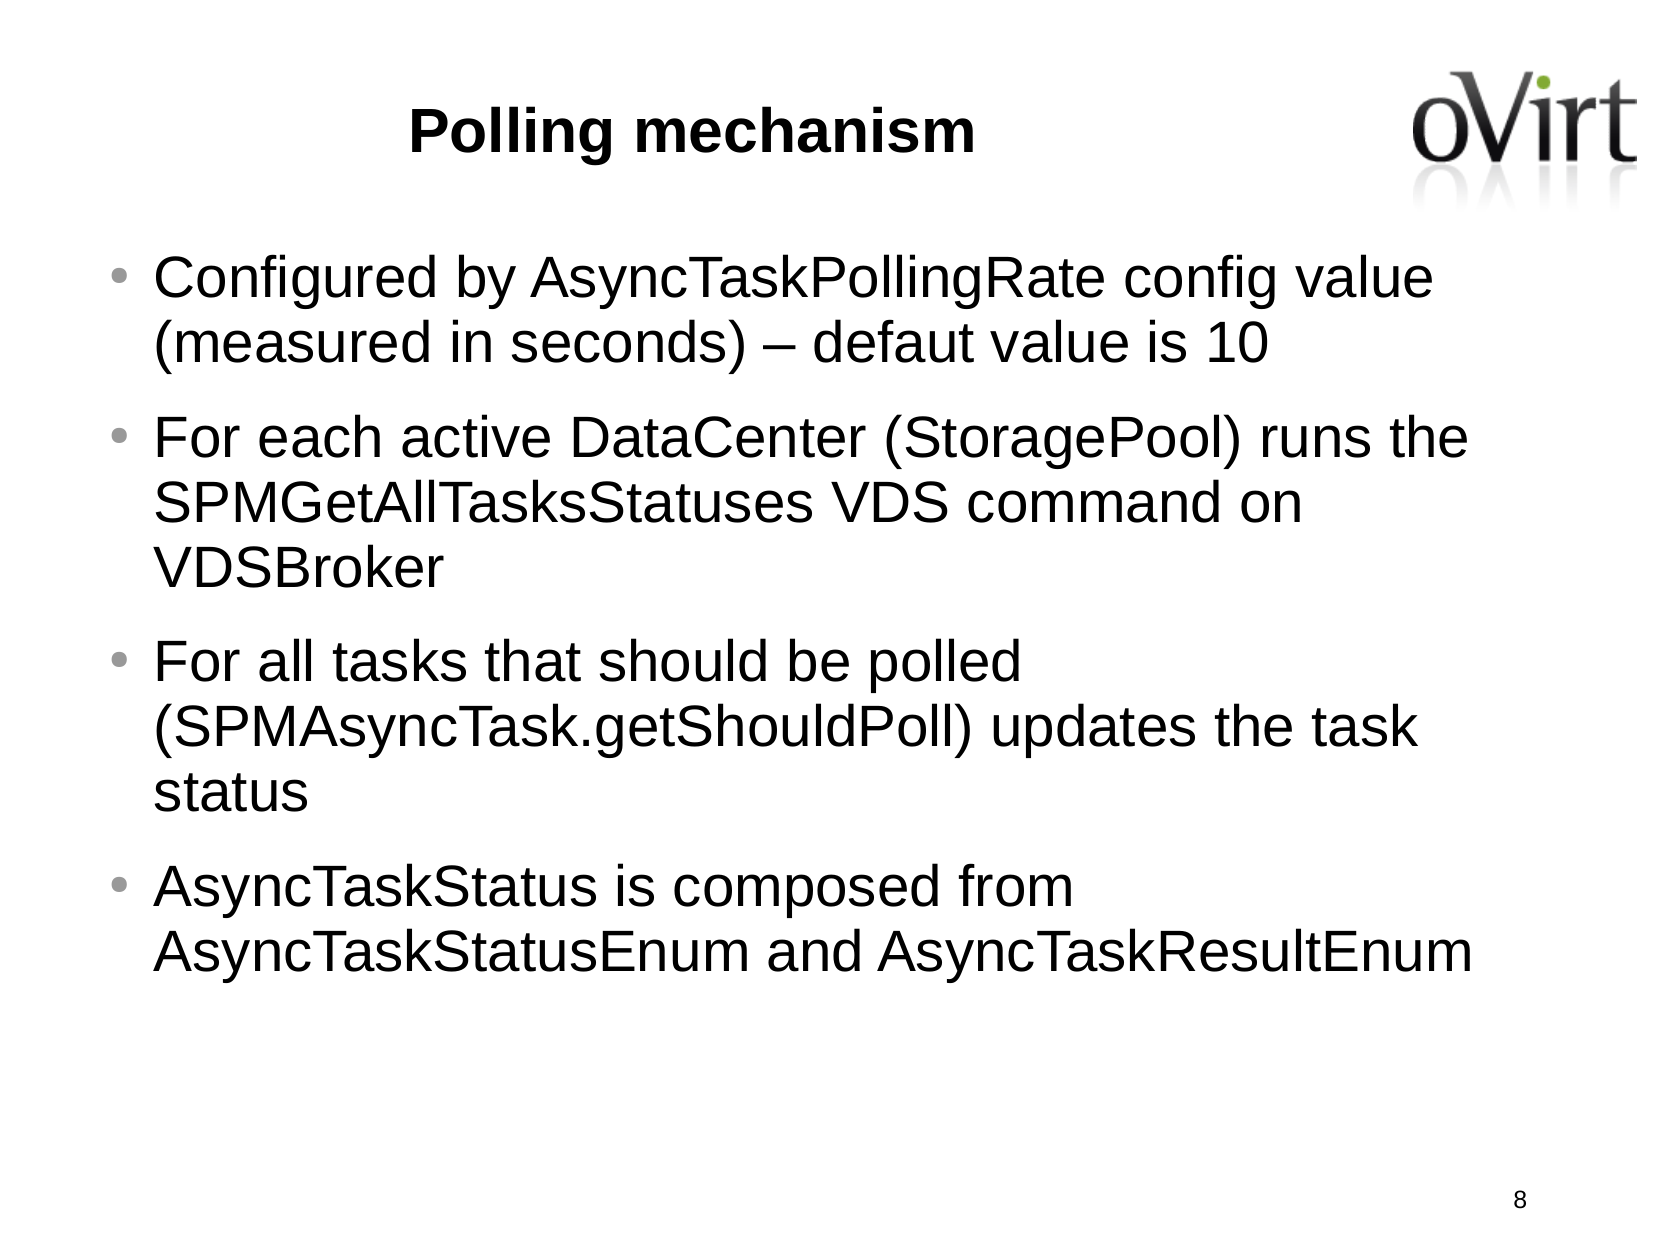

# Polling mechanism
Configured by AsyncTaskPollingRate config value (measured in seconds) – defaut value is 10
For each active DataCenter (StoragePool) runs the SPMGetAllTasksStatuses VDS command on VDSBroker
For all tasks that should be polled (SPMAsyncTask.getShouldPoll) updates the task status
AsyncTaskStatus is composed from AsyncTaskStatusEnum and AsyncTaskResultEnum